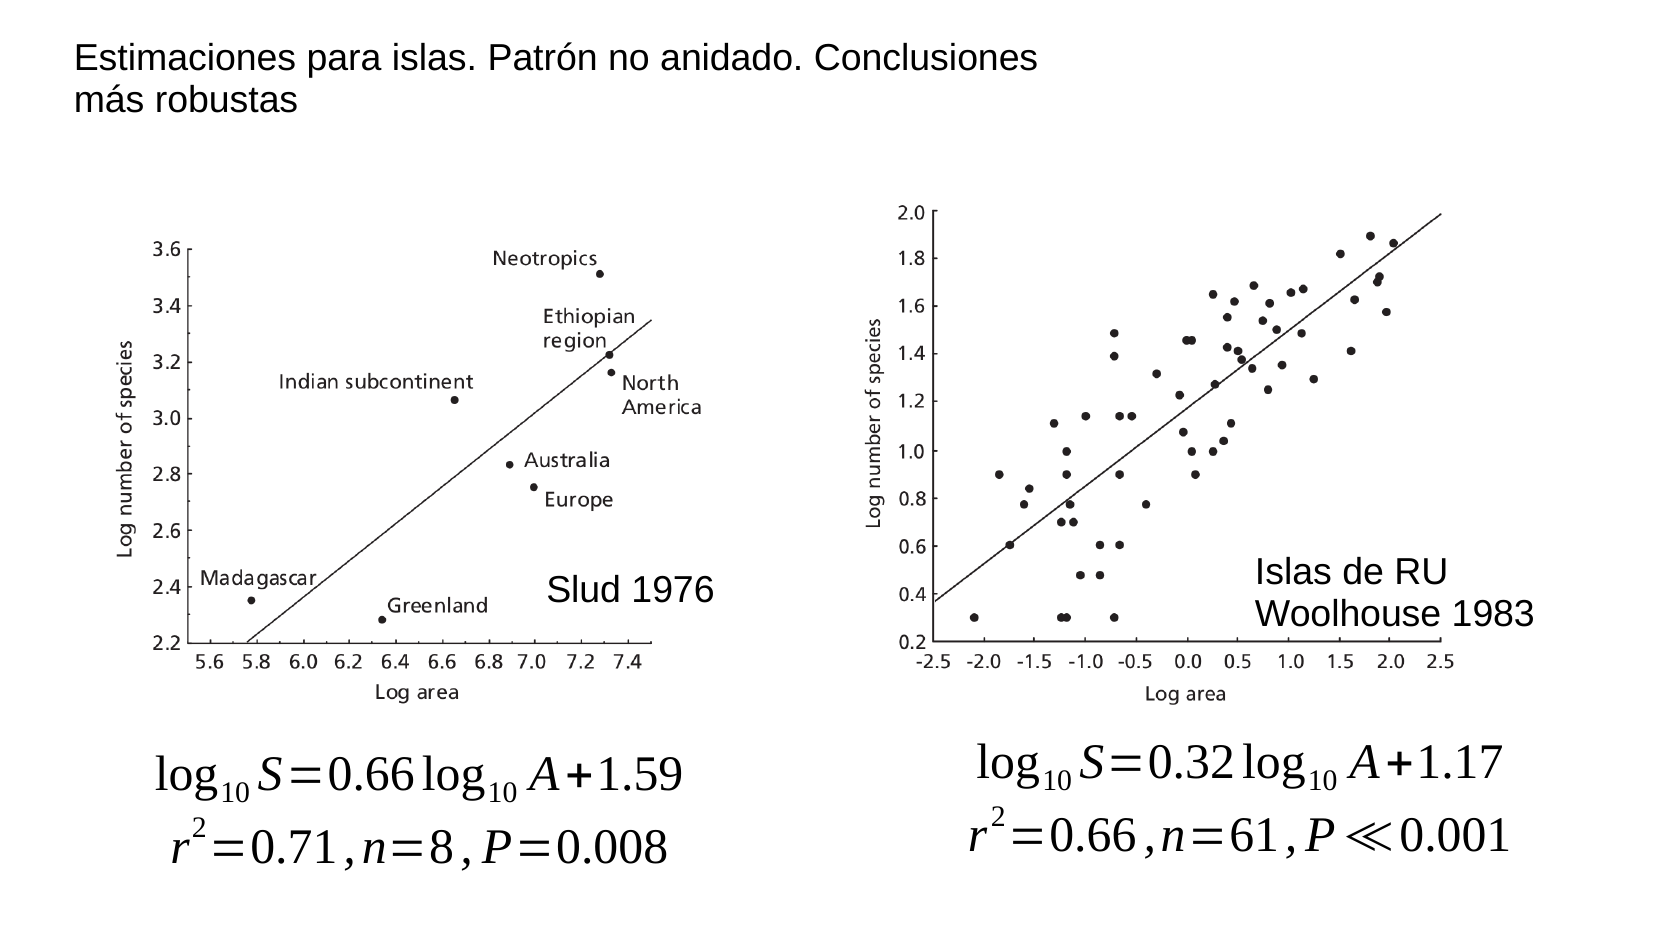

Estimaciones para islas. Patrón no anidado. Conclusiones más robustas
Islas de RU
Woolhouse 1983
Slud 1976